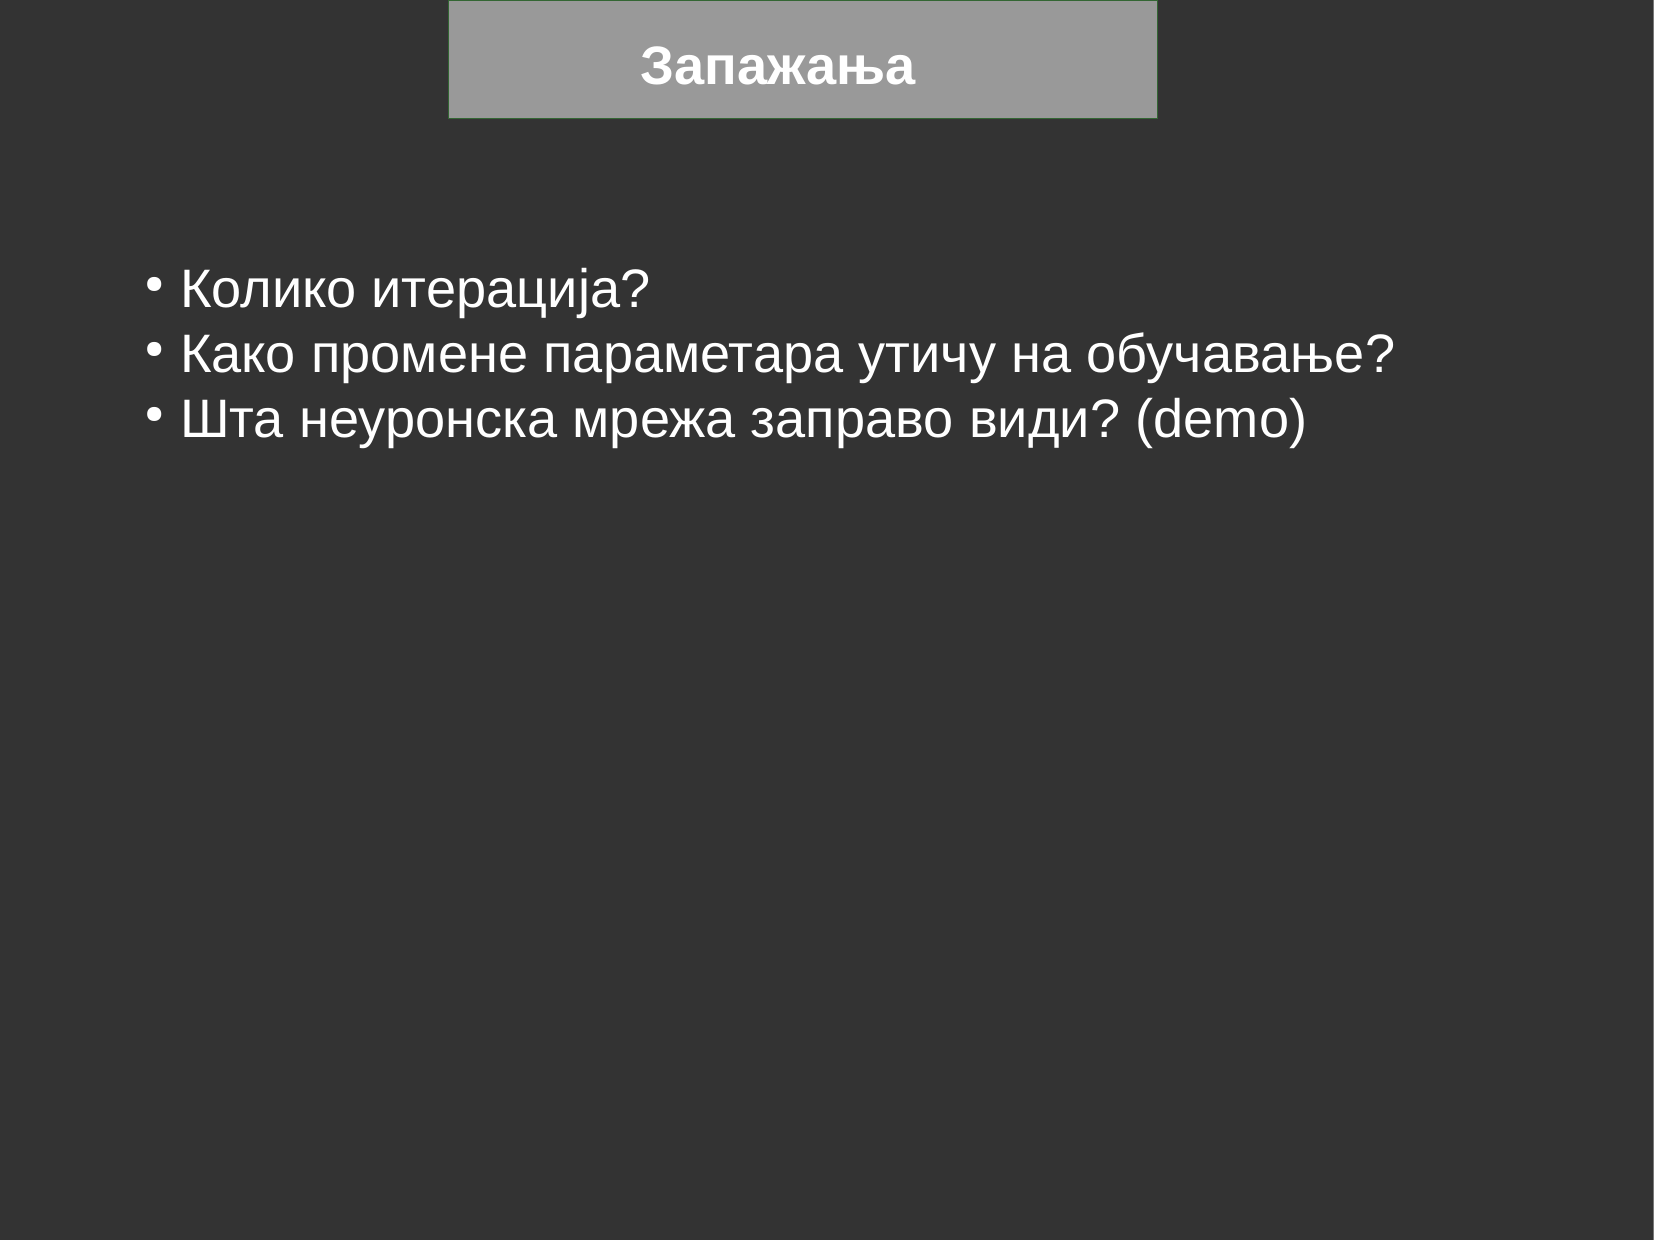

Запажања
Колико итерација?
Како промене параметара утичу на обучавање?
Шта неуронска мрежа заправо види? (demo)